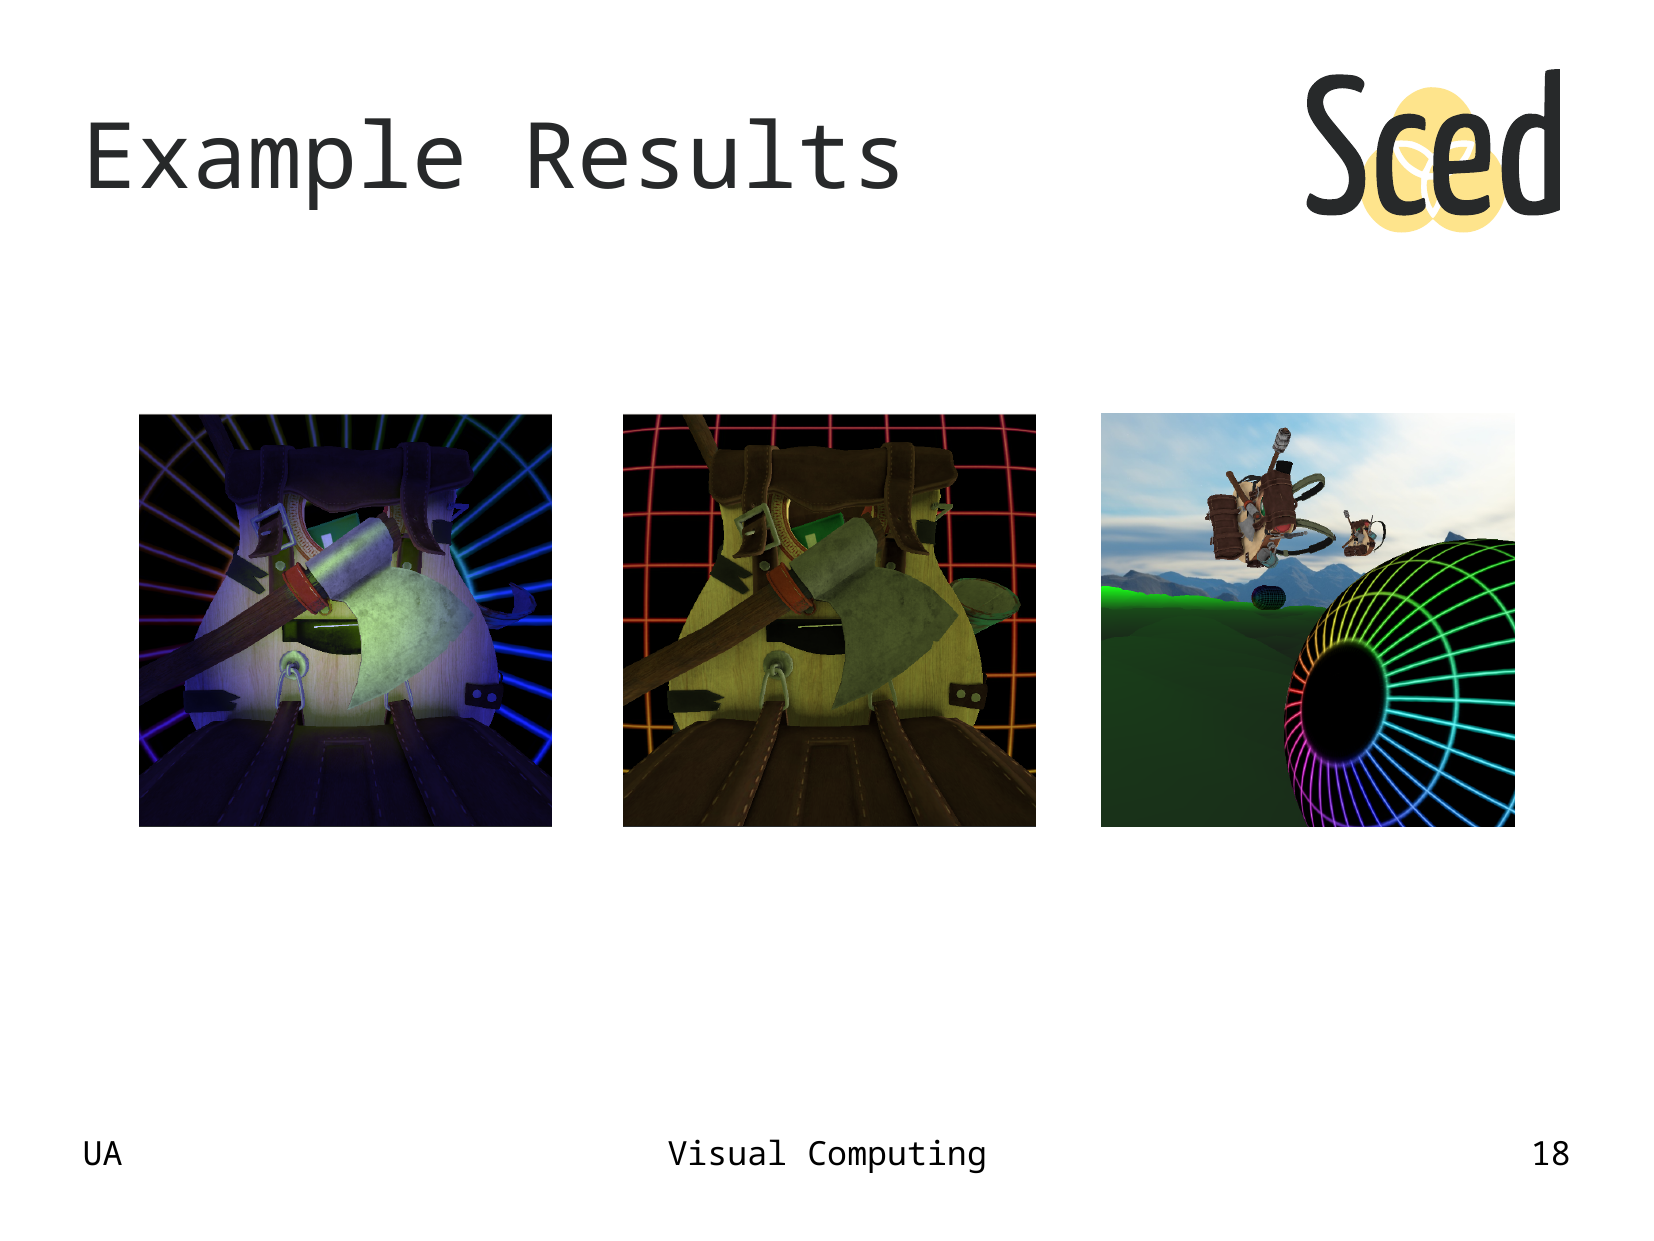

# Example Results
UA
Visual Computing
18